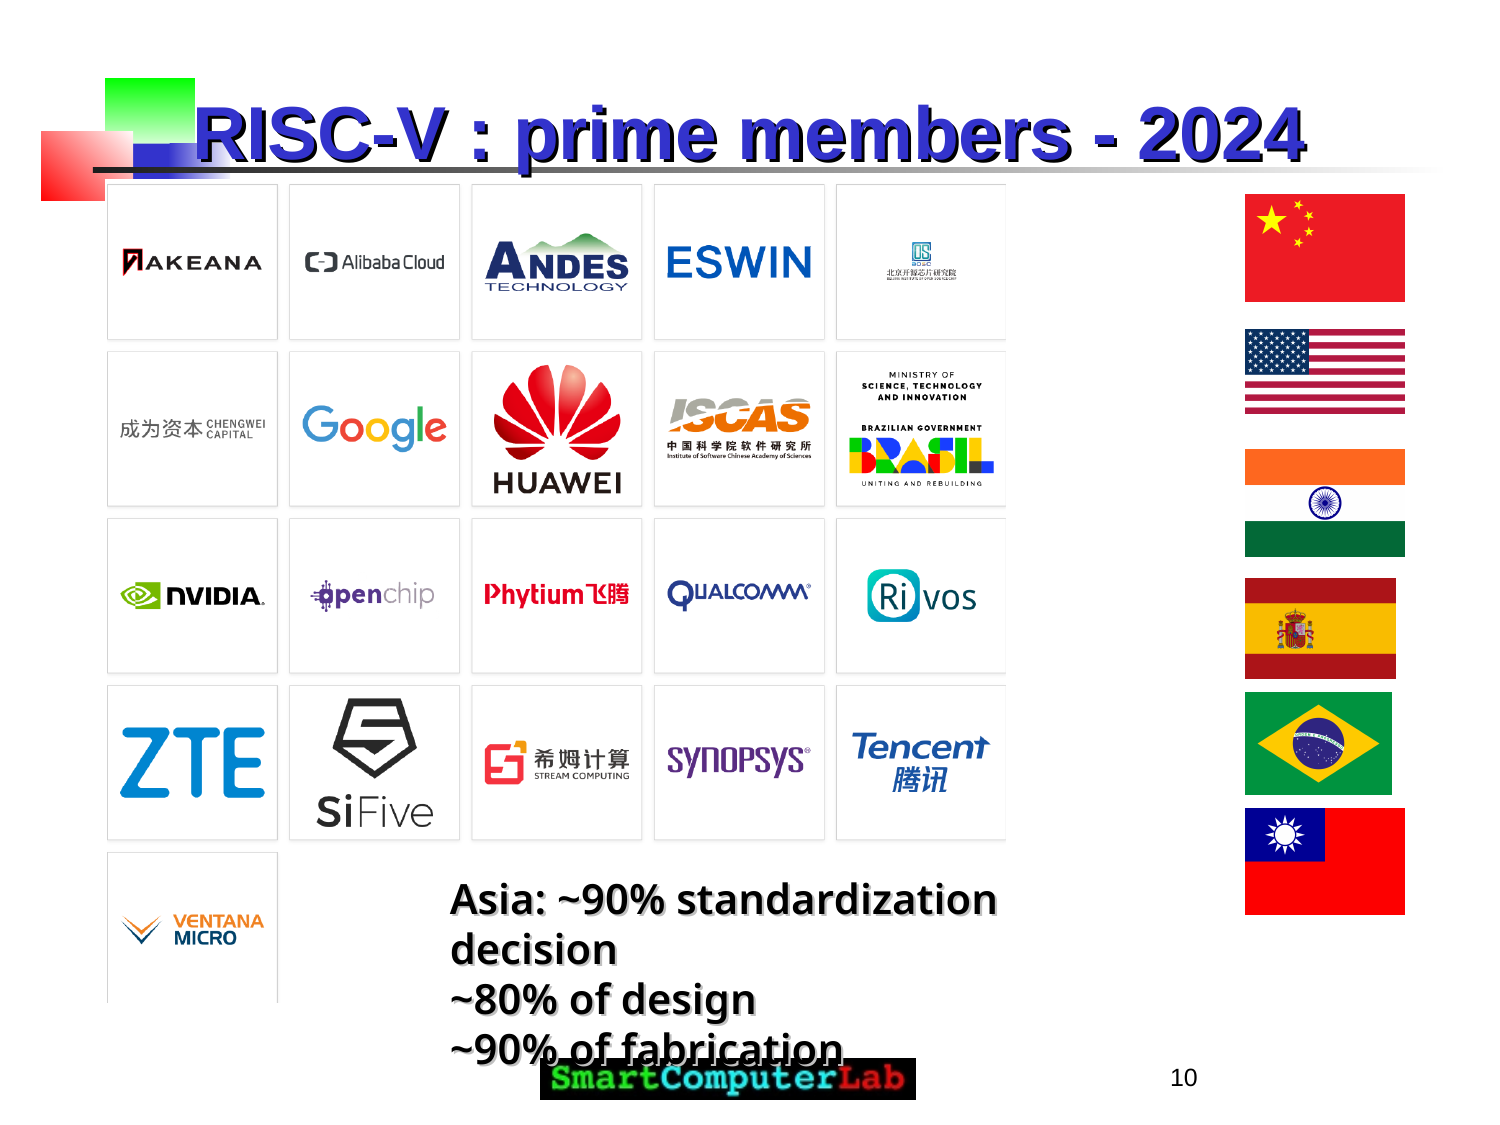

# RISC-V : prime members - 2024
Asia: ~90% standardization decision
~80% of design
~90% of fabrication
10